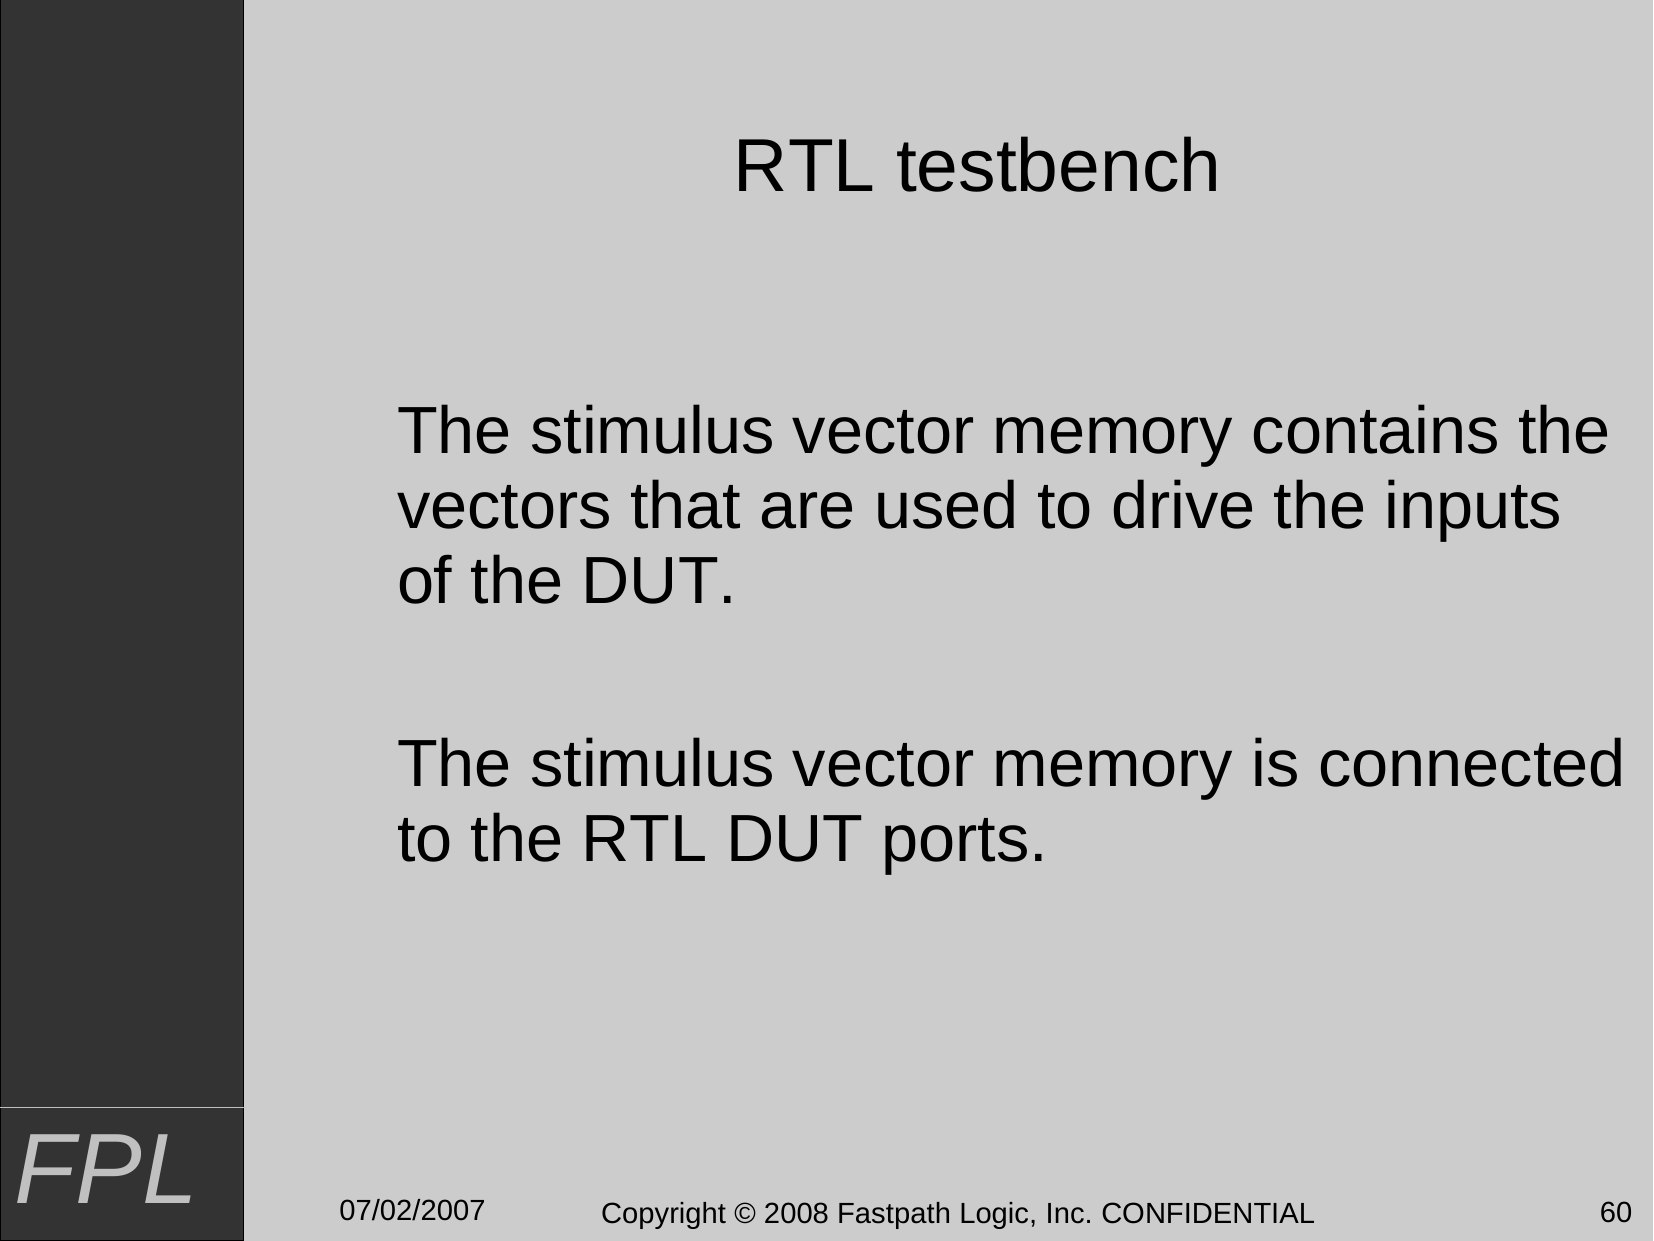

# RTL testbench
The stimulus vector memory contains the vectors that are used to drive the inputs of the DUT.
The stimulus vector memory is connected to the RTL DUT ports.
07/02/2007
60
© 2007 FASTPATH LOGIC INC.